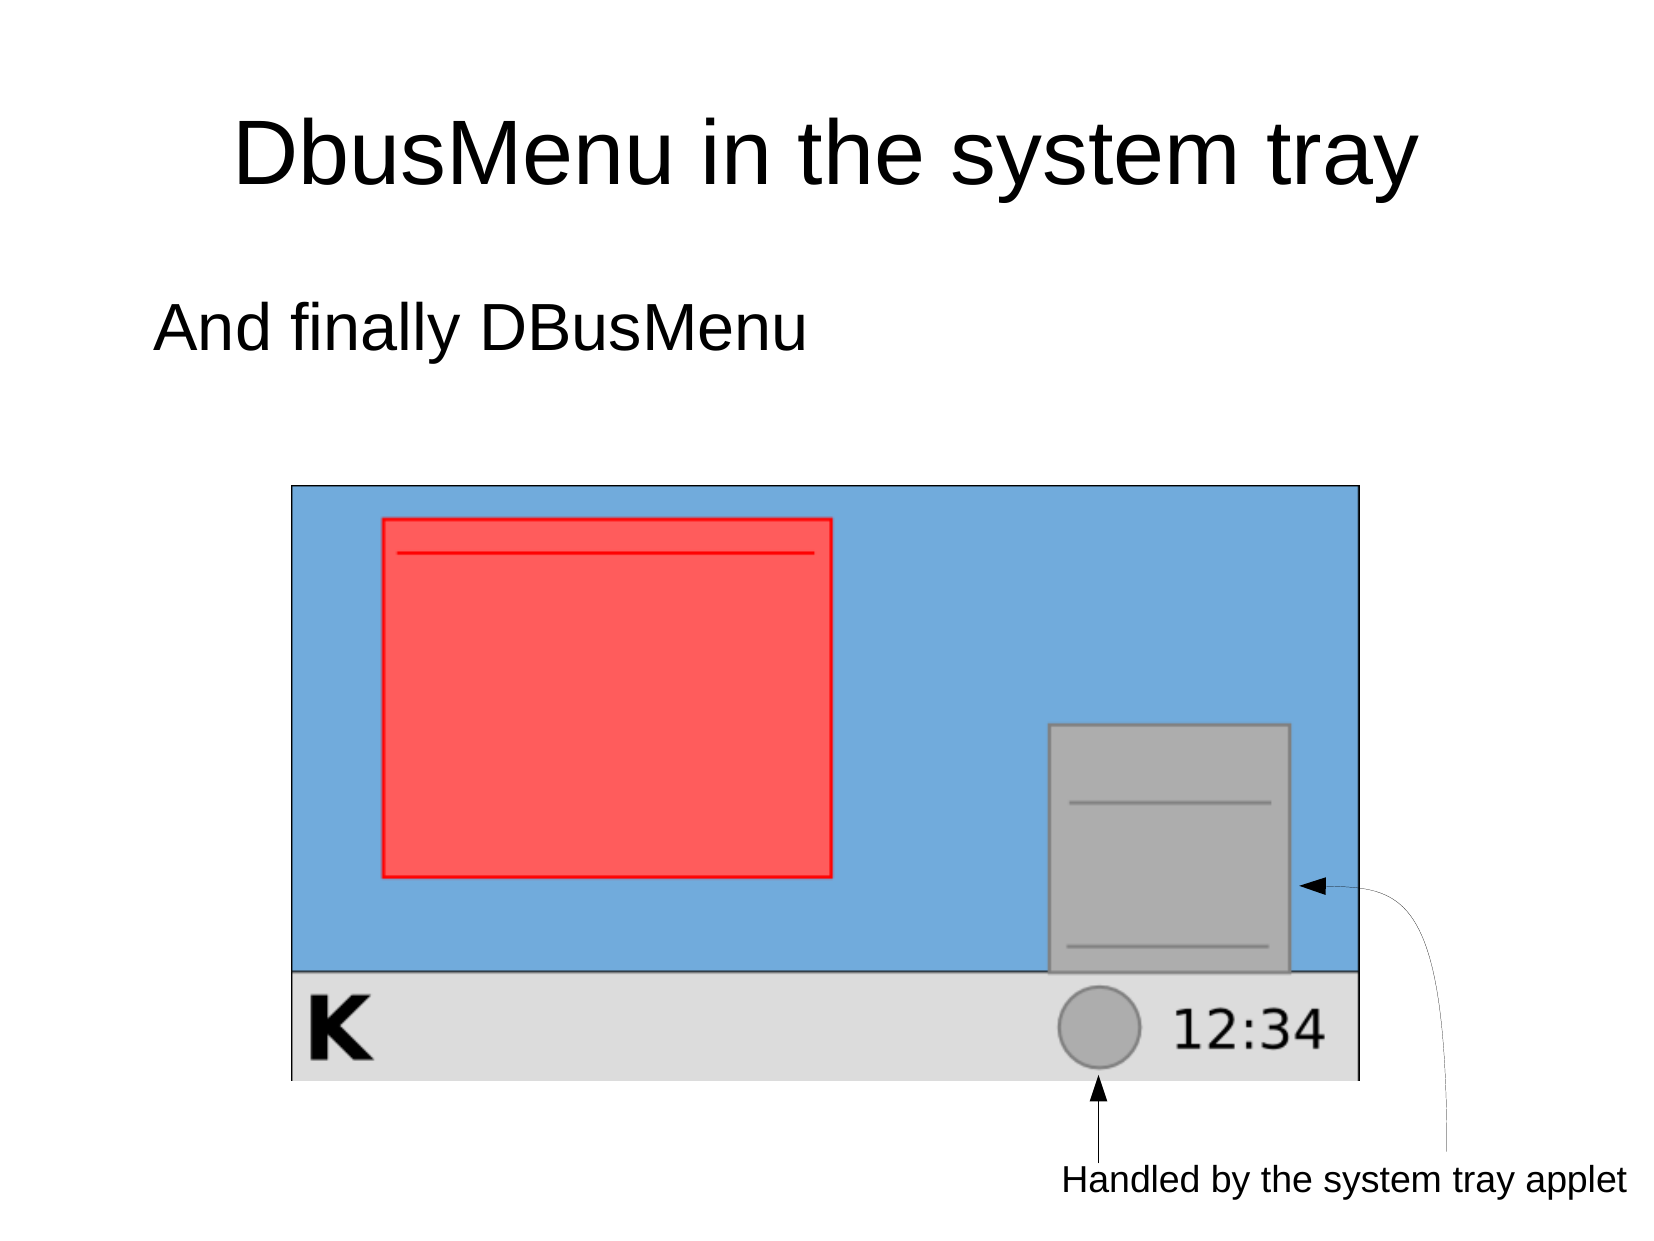

# DbusMenu in the system tray
And finally DBusMenu
Handled by the system tray applet